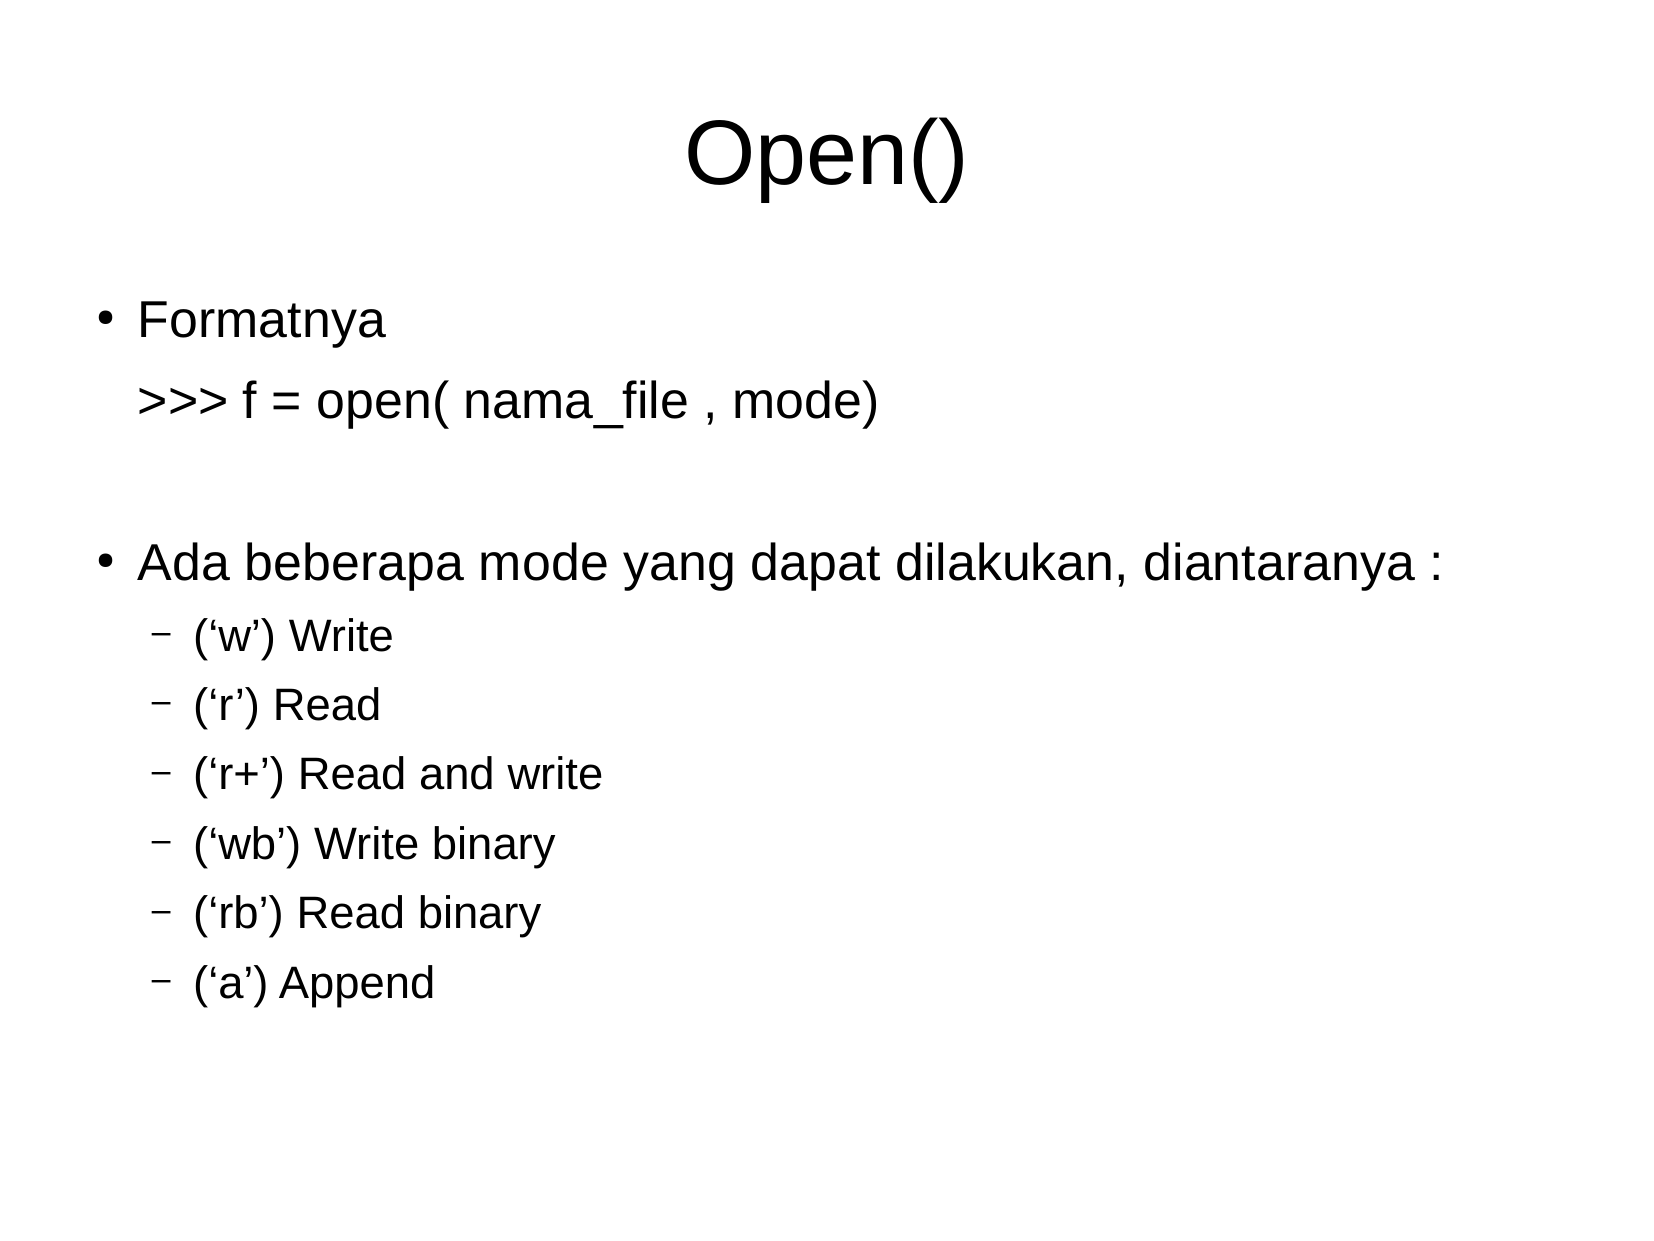

# Open()
Formatnya
>>> f = open( nama_file , mode)
Ada beberapa mode yang dapat dilakukan, diantaranya :
(‘w’) Write
(‘r’) Read
(‘r+’) Read and write
(‘wb’) Write binary
(‘rb’) Read binary
(‘a’) Append